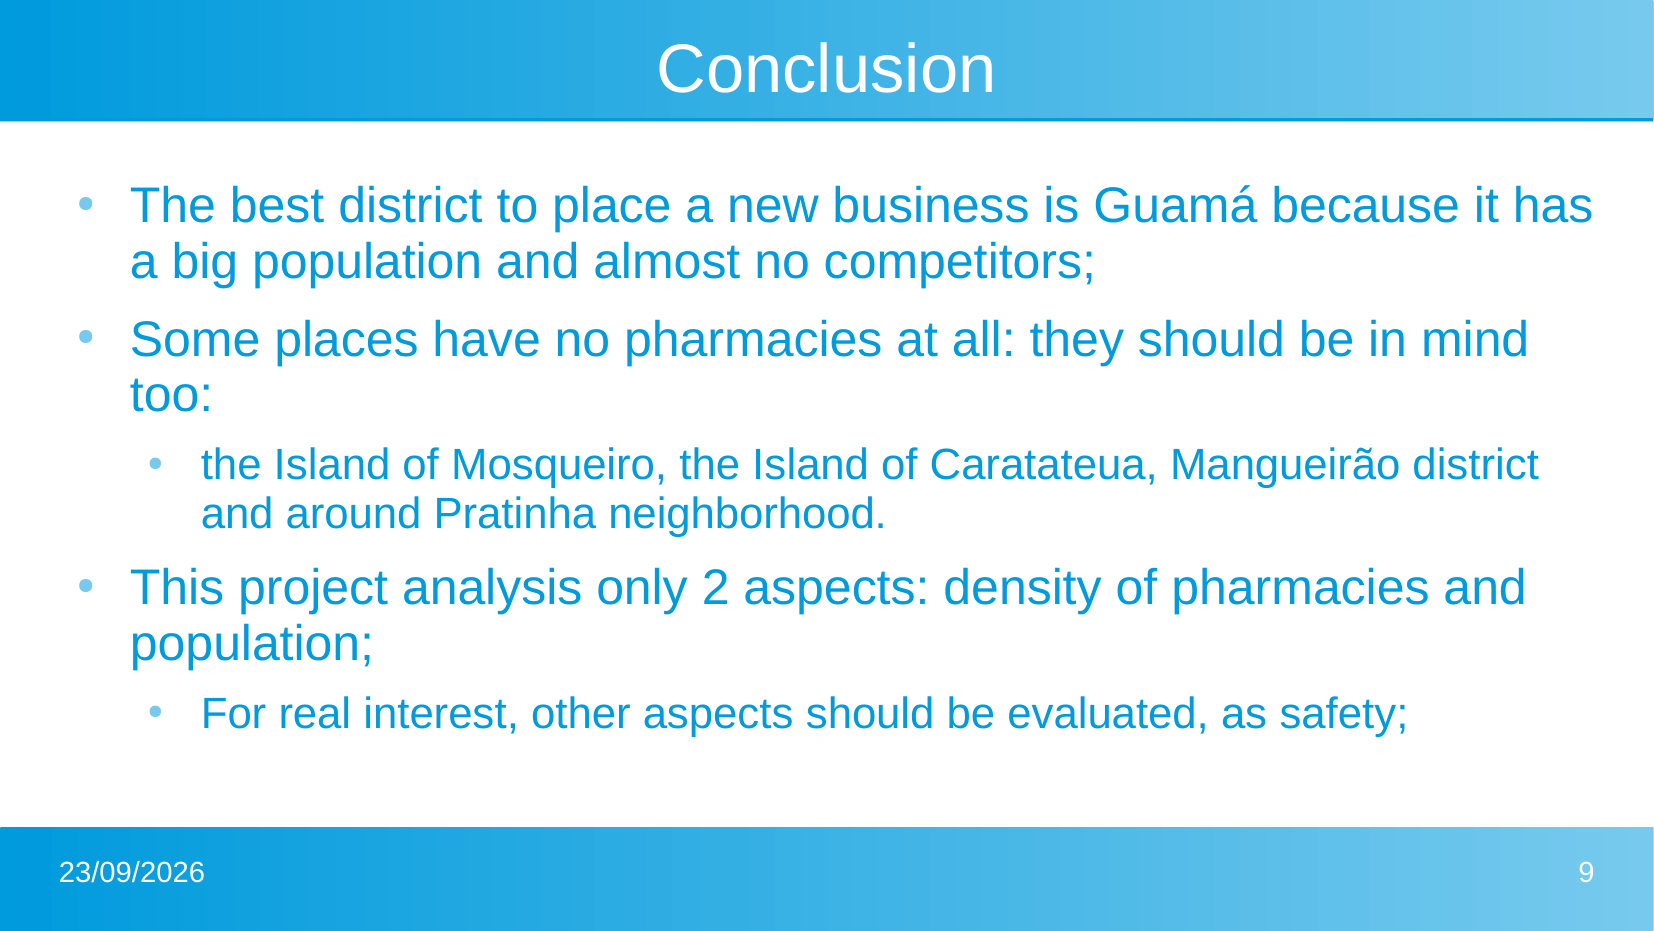

# Conclusion
The best district to place a new business is Guamá because it has a big population and almost no competitors;
Some places have no pharmacies at all: they should be in mind too:
the Island of Mosqueiro, the Island of Caratateua, Mangueirão district and around Pratinha neighborhood.
This project analysis only 2 aspects: density of pharmacies and population;
For real interest, other aspects should be evaluated, as safety;
9